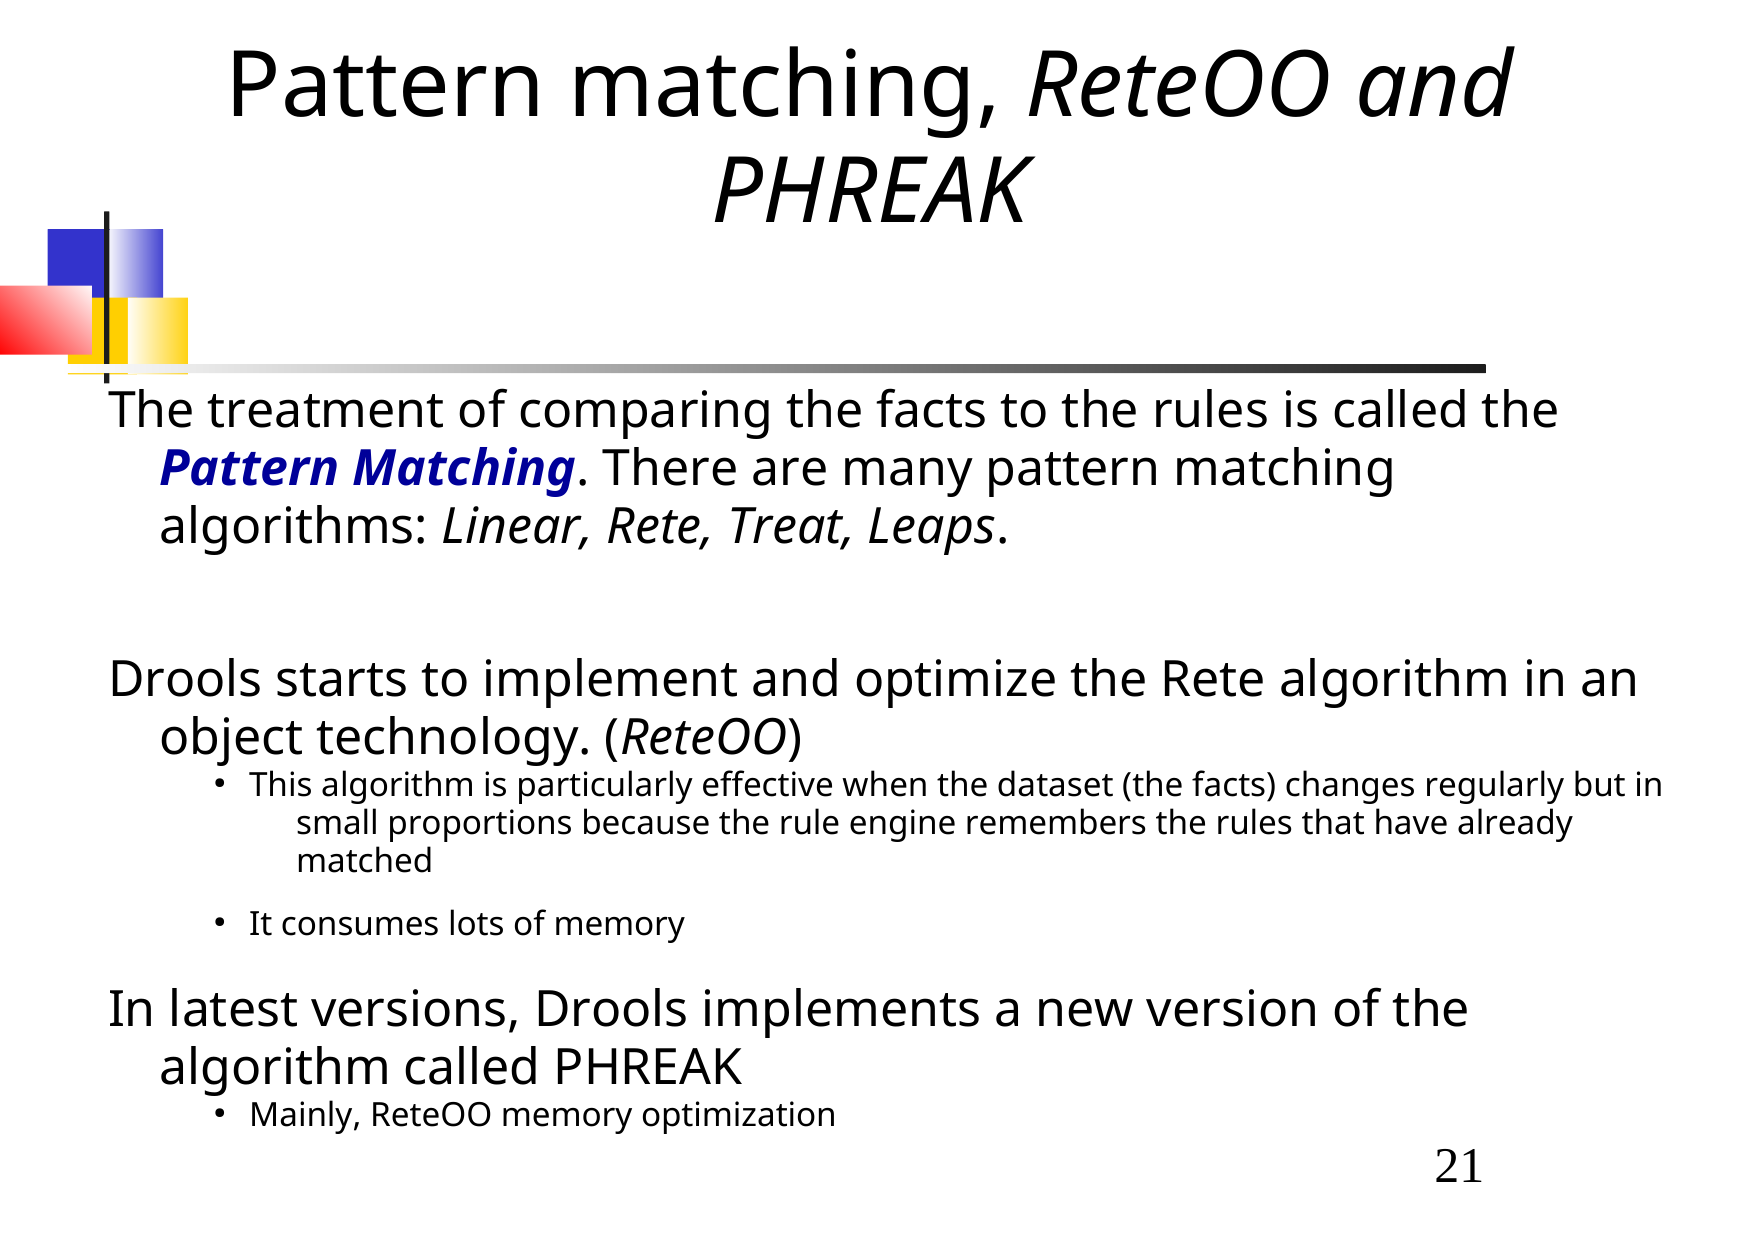

# Pattern matching, ReteOO and PHREAK
The treatment of comparing the facts to the rules is called the Pattern Matching. There are many pattern matching algorithms: Linear, Rete, Treat, Leaps.
Drools starts to implement and optimize the Rete algorithm in an object technology. (ReteOO)
This algorithm is particularly effective when the dataset (the facts) changes regularly but in small proportions because the rule engine remembers the rules that have already matched
It consumes lots of memory
In latest versions, Drools implements a new version of the algorithm called PHREAK
Mainly, ReteOO memory optimization